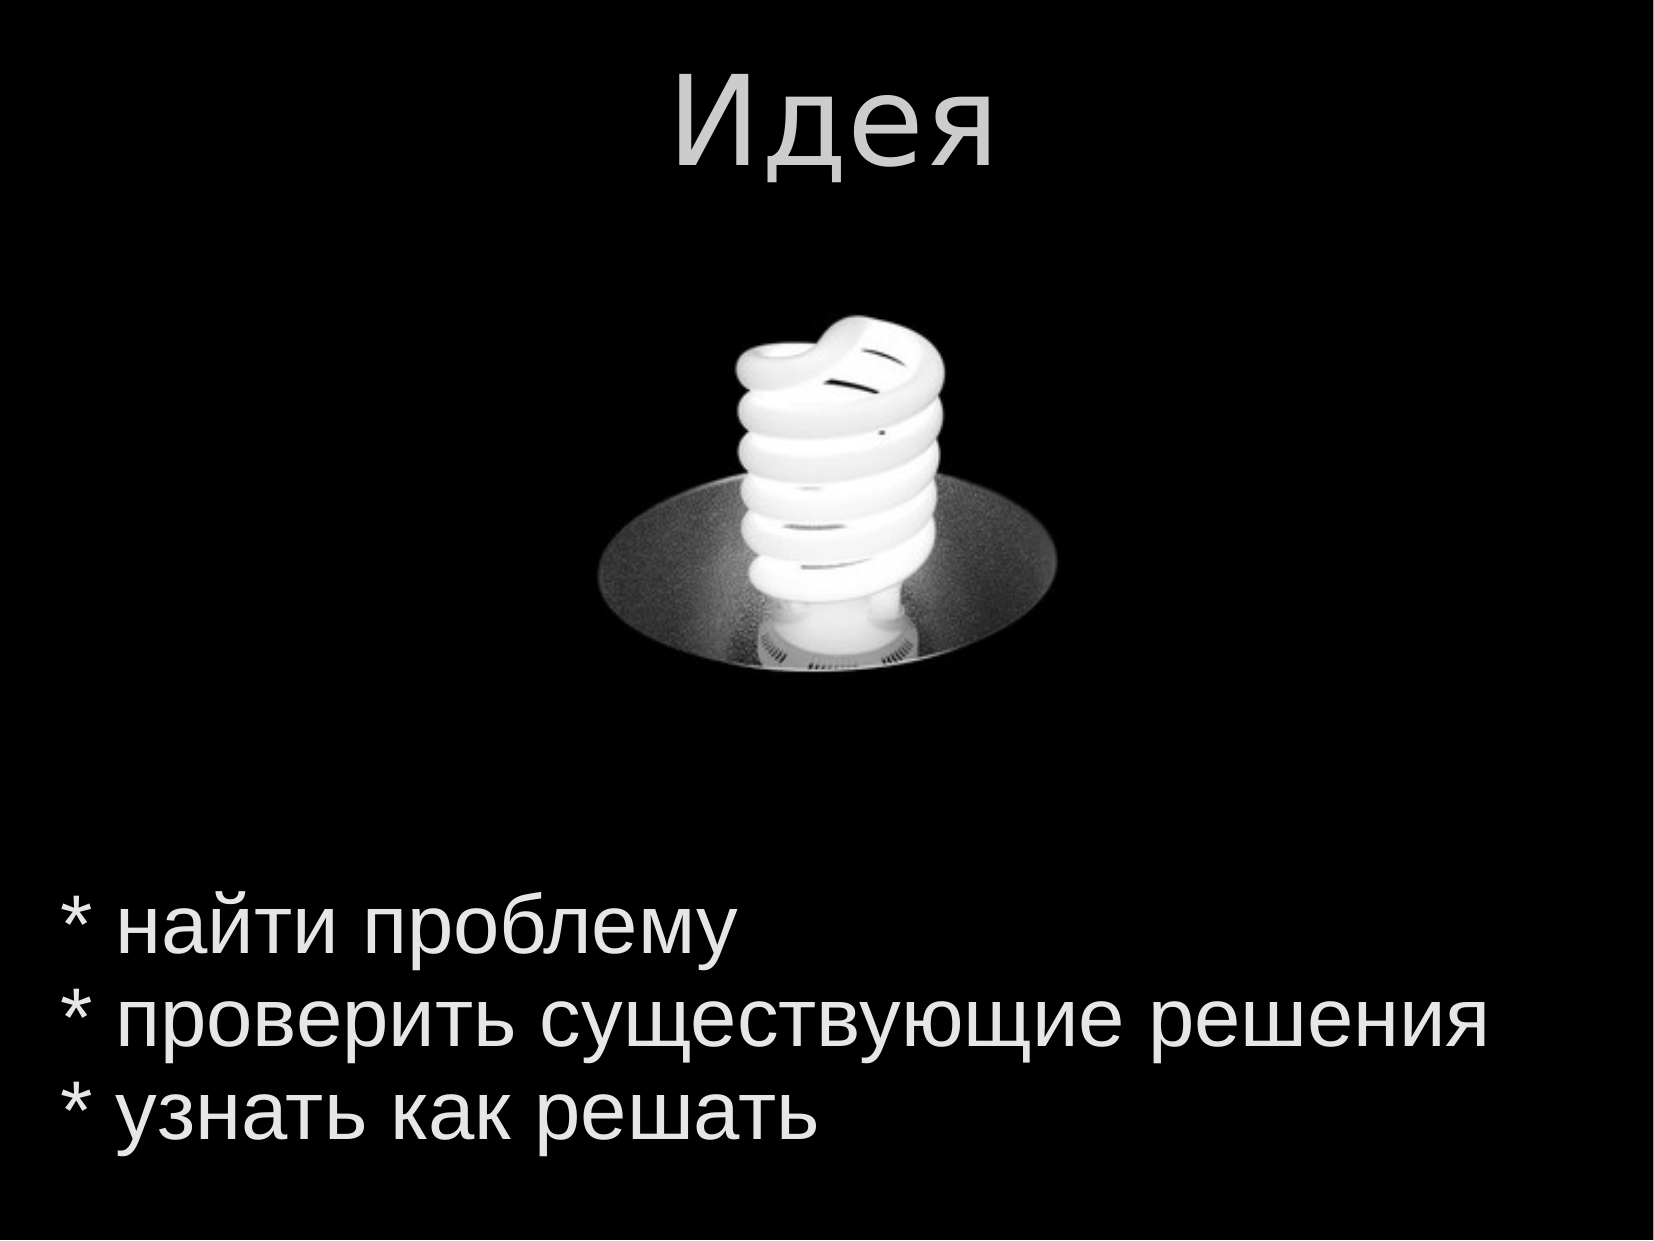

# Идея
* найти проблему
* проверить существующие решения
* узнать как решать